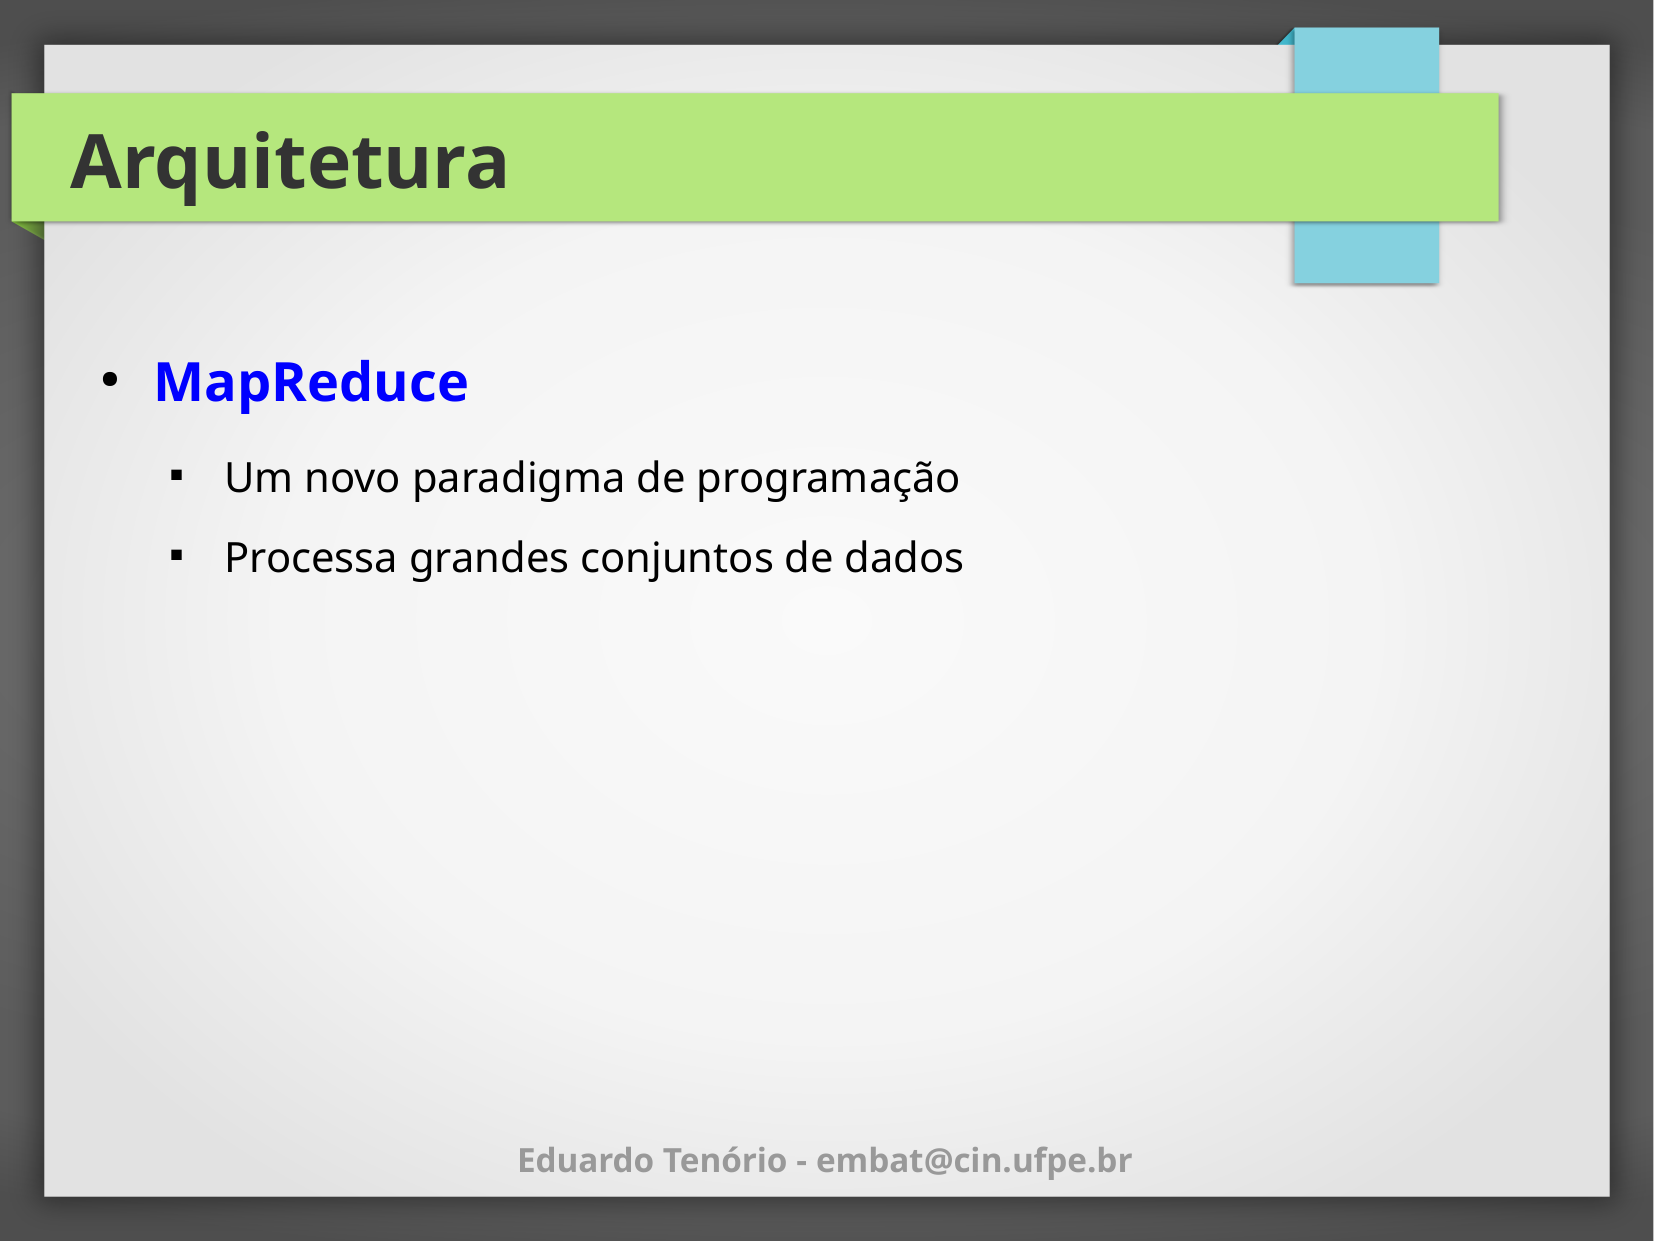

# Arquitetura
MapReduce
Um novo paradigma de programação
Processa grandes conjuntos de dados
Eduardo Tenório - embat@cin.ufpe.br